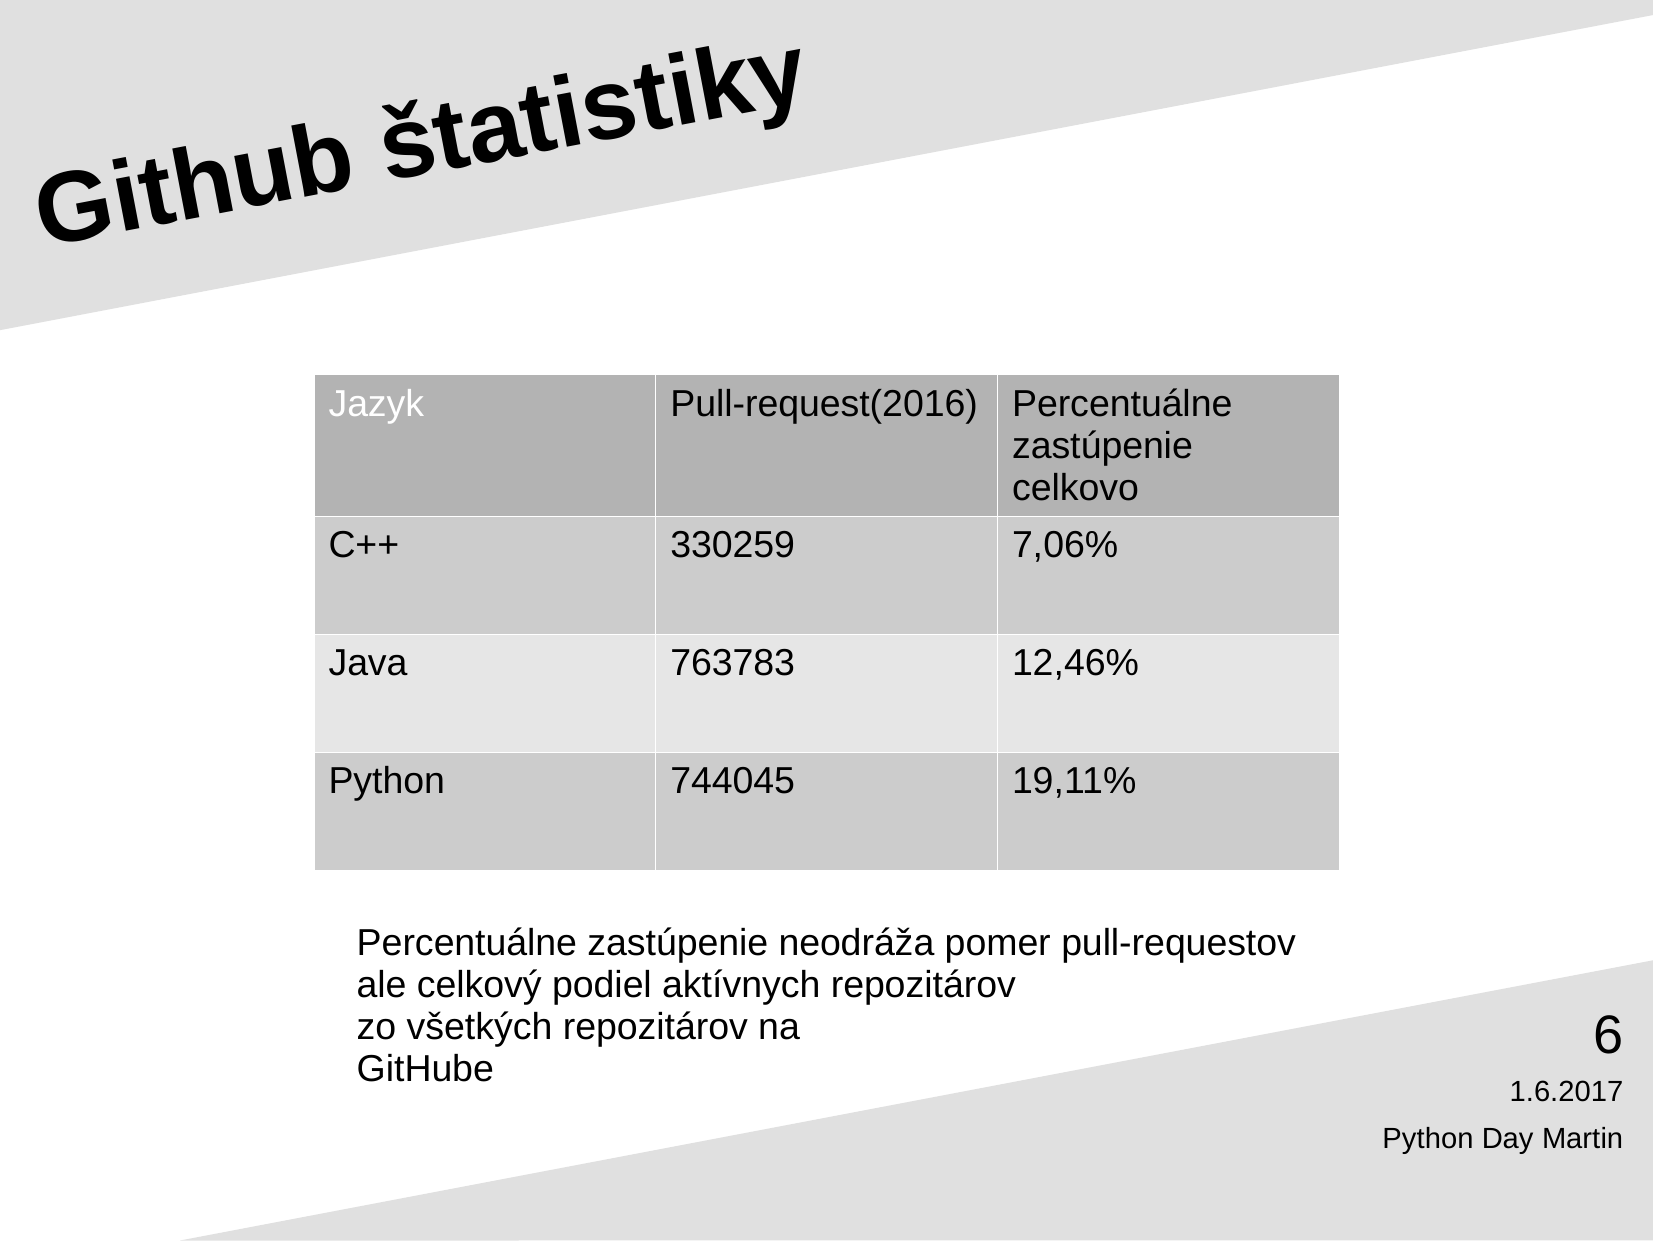

# Github štatistiky
| Jazyk | Pull-request(2016) | Percentuálne zastúpenie celkovo |
| --- | --- | --- |
| C++ | 330259 | 7,06% |
| Java | 763783 | 12,46% |
| Python | 744045 | 19,11% |
Percentuálne zastúpenie neodráža pomer pull-requestov
ale celkový podiel aktívnych repozitárov
zo všetkých repozitárov na
GitHube
6
Your footer here.